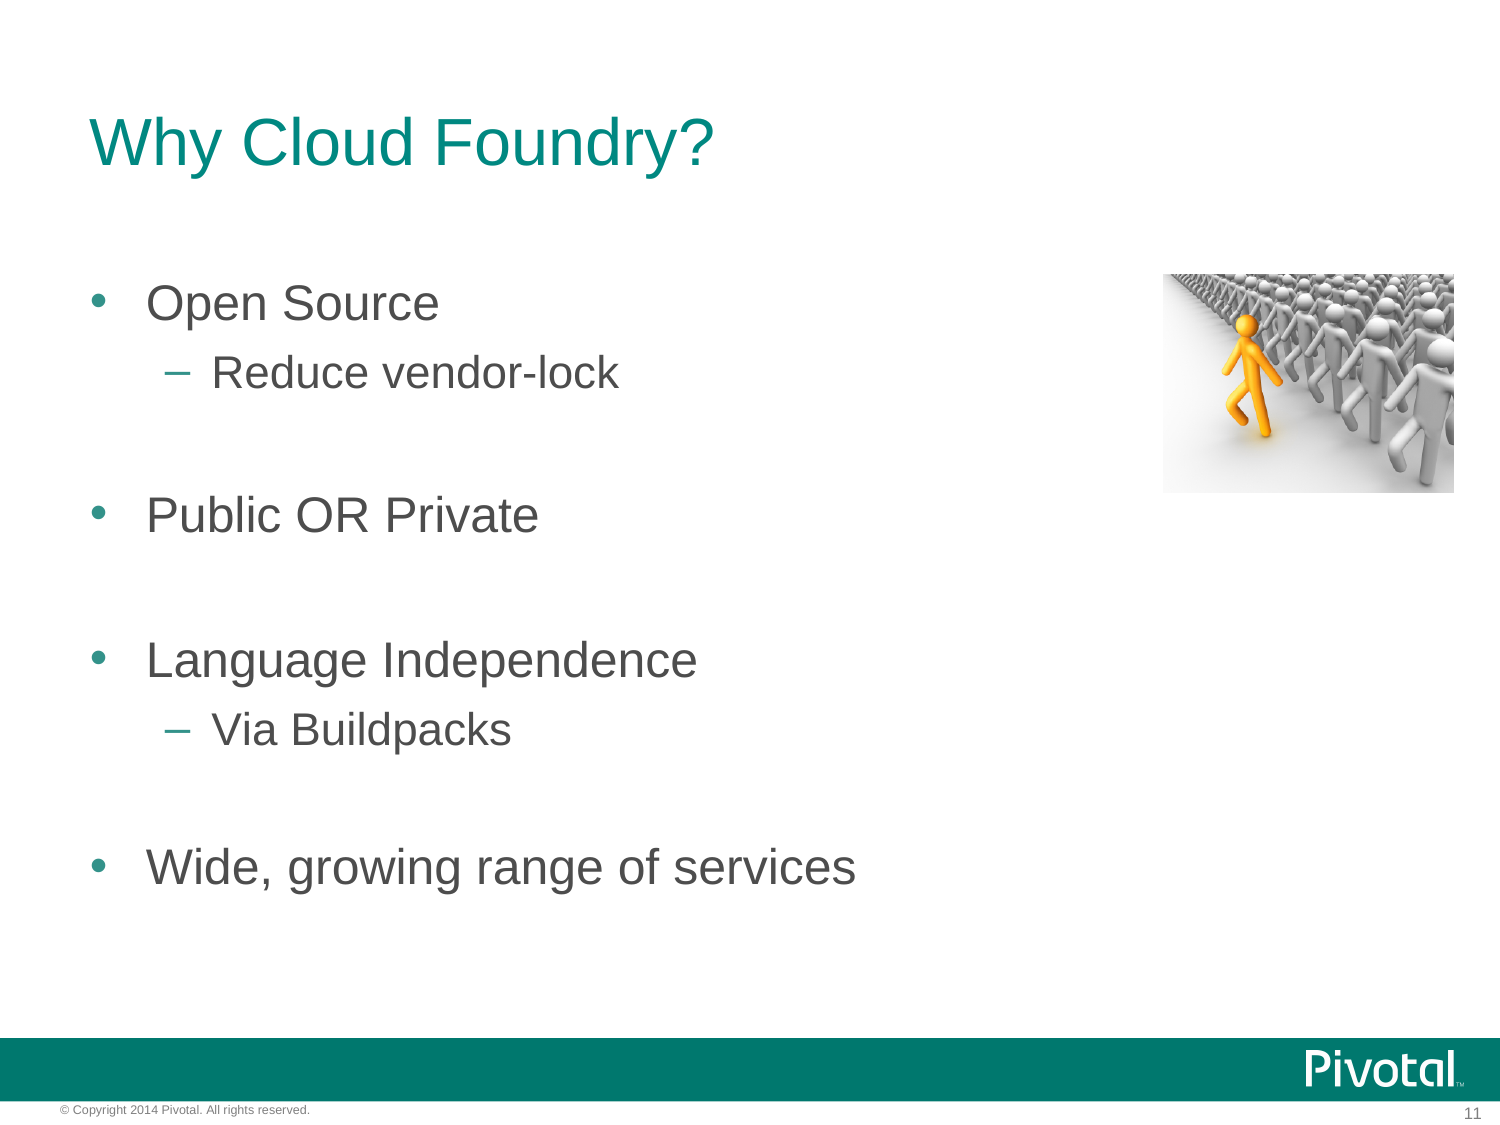

# Why Cloud Foundry?
Open Source
Reduce vendor-lock
Public OR Private
Language Independence
Via Buildpacks
Wide, growing range of services